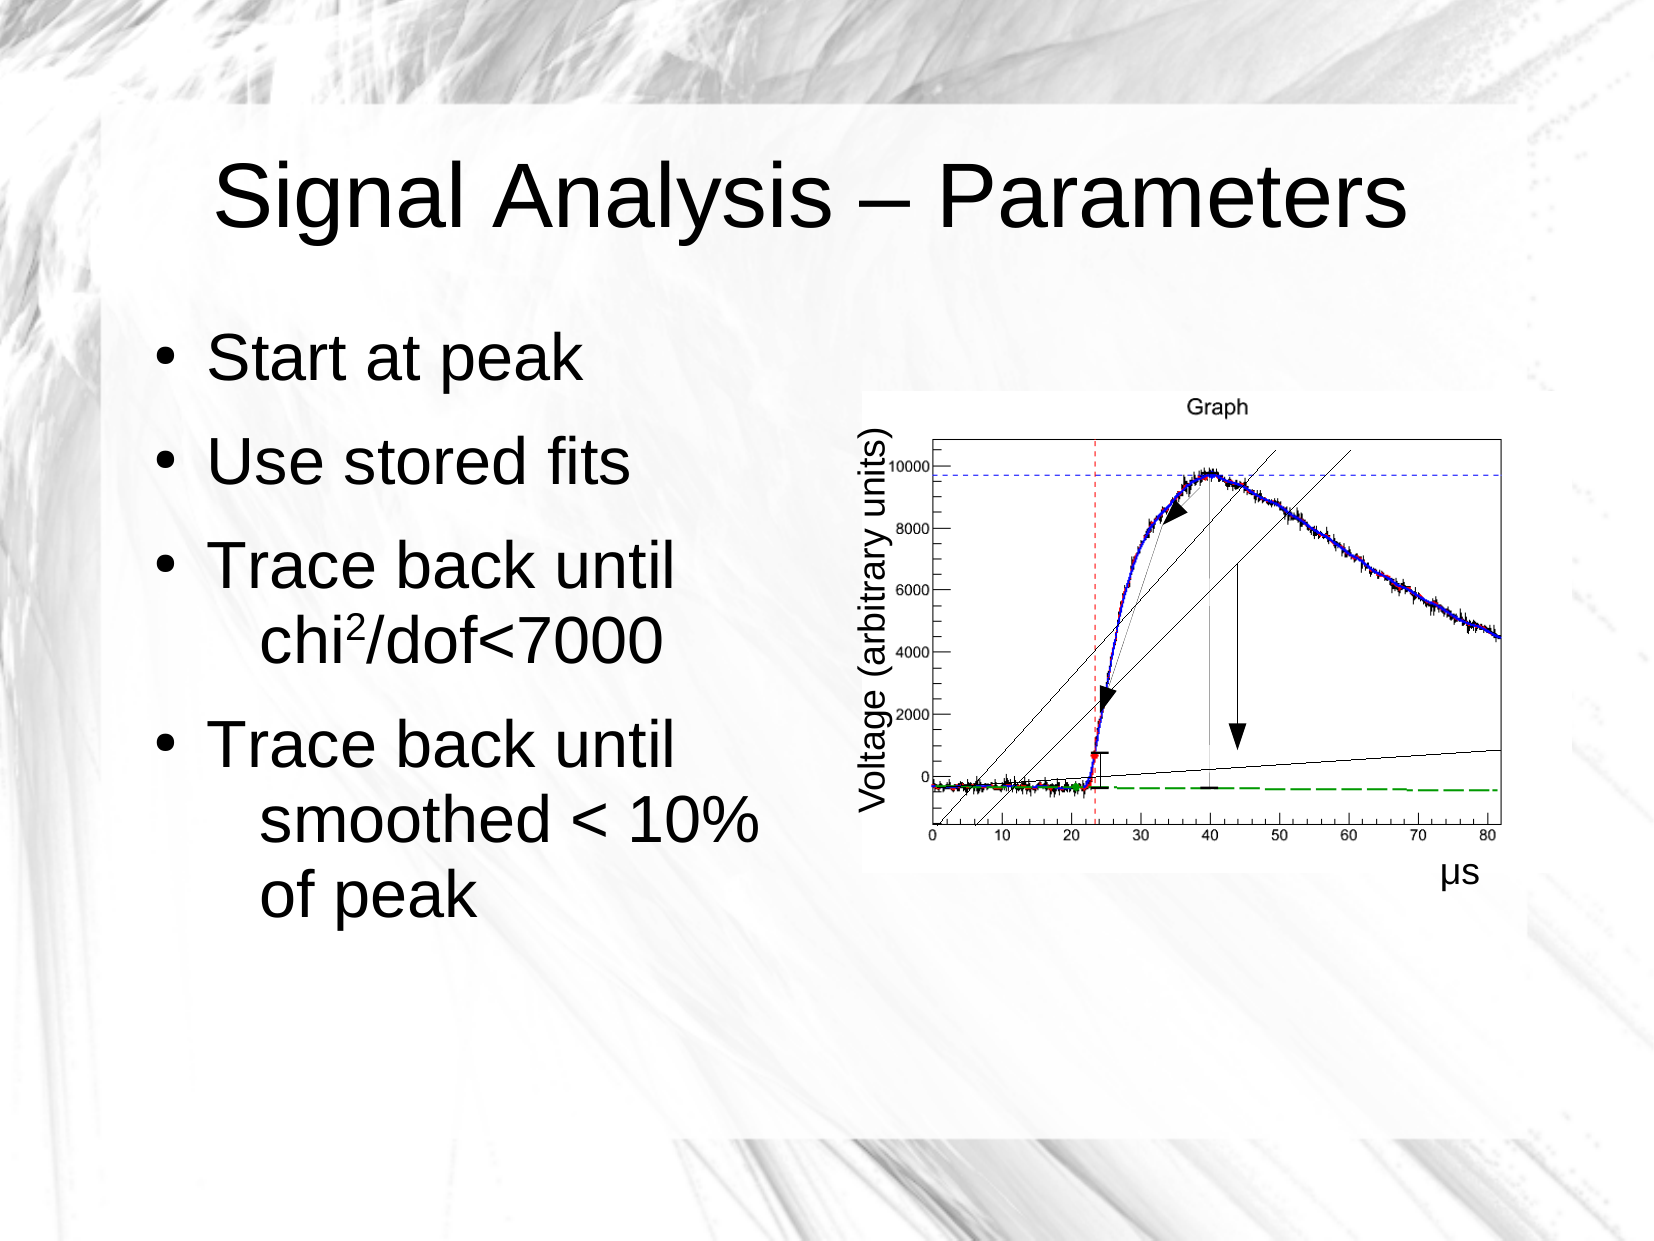

# Signal Analysis – Parameters
Start at peak
Use stored fits
Trace back until chi2/dof<7000
Trace back until smoothed < 10% of peak
Voltage (arbitrary units)
μs